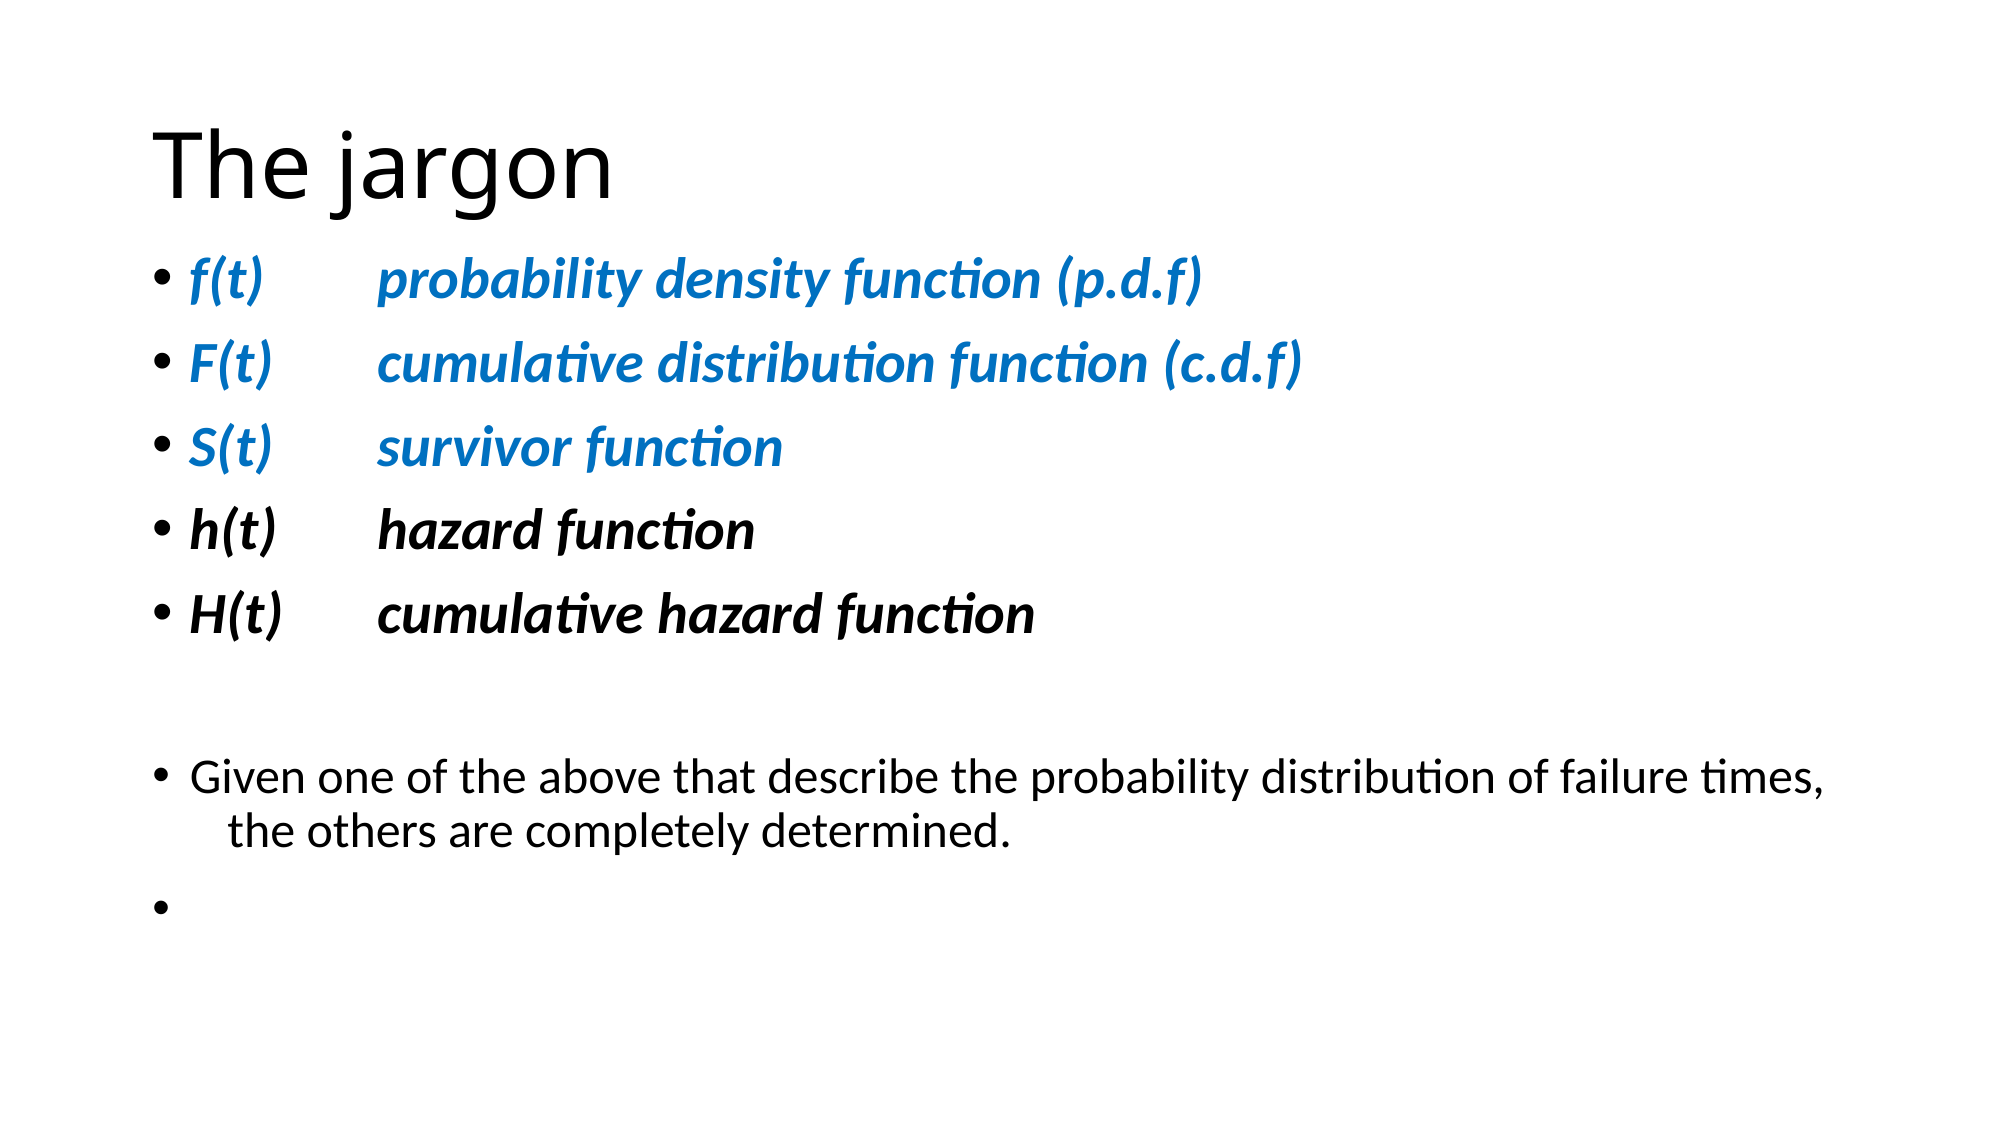

# The jargon
f(t) 		probability density function (p.d.f)
F(t) 		cumulative distribution function (c.d.f)
S(t)		survivor function
h(t)		hazard function
H(t)		cumulative hazard function
Given one of the above that describe the probability distribution of failure times, the others are completely determined.